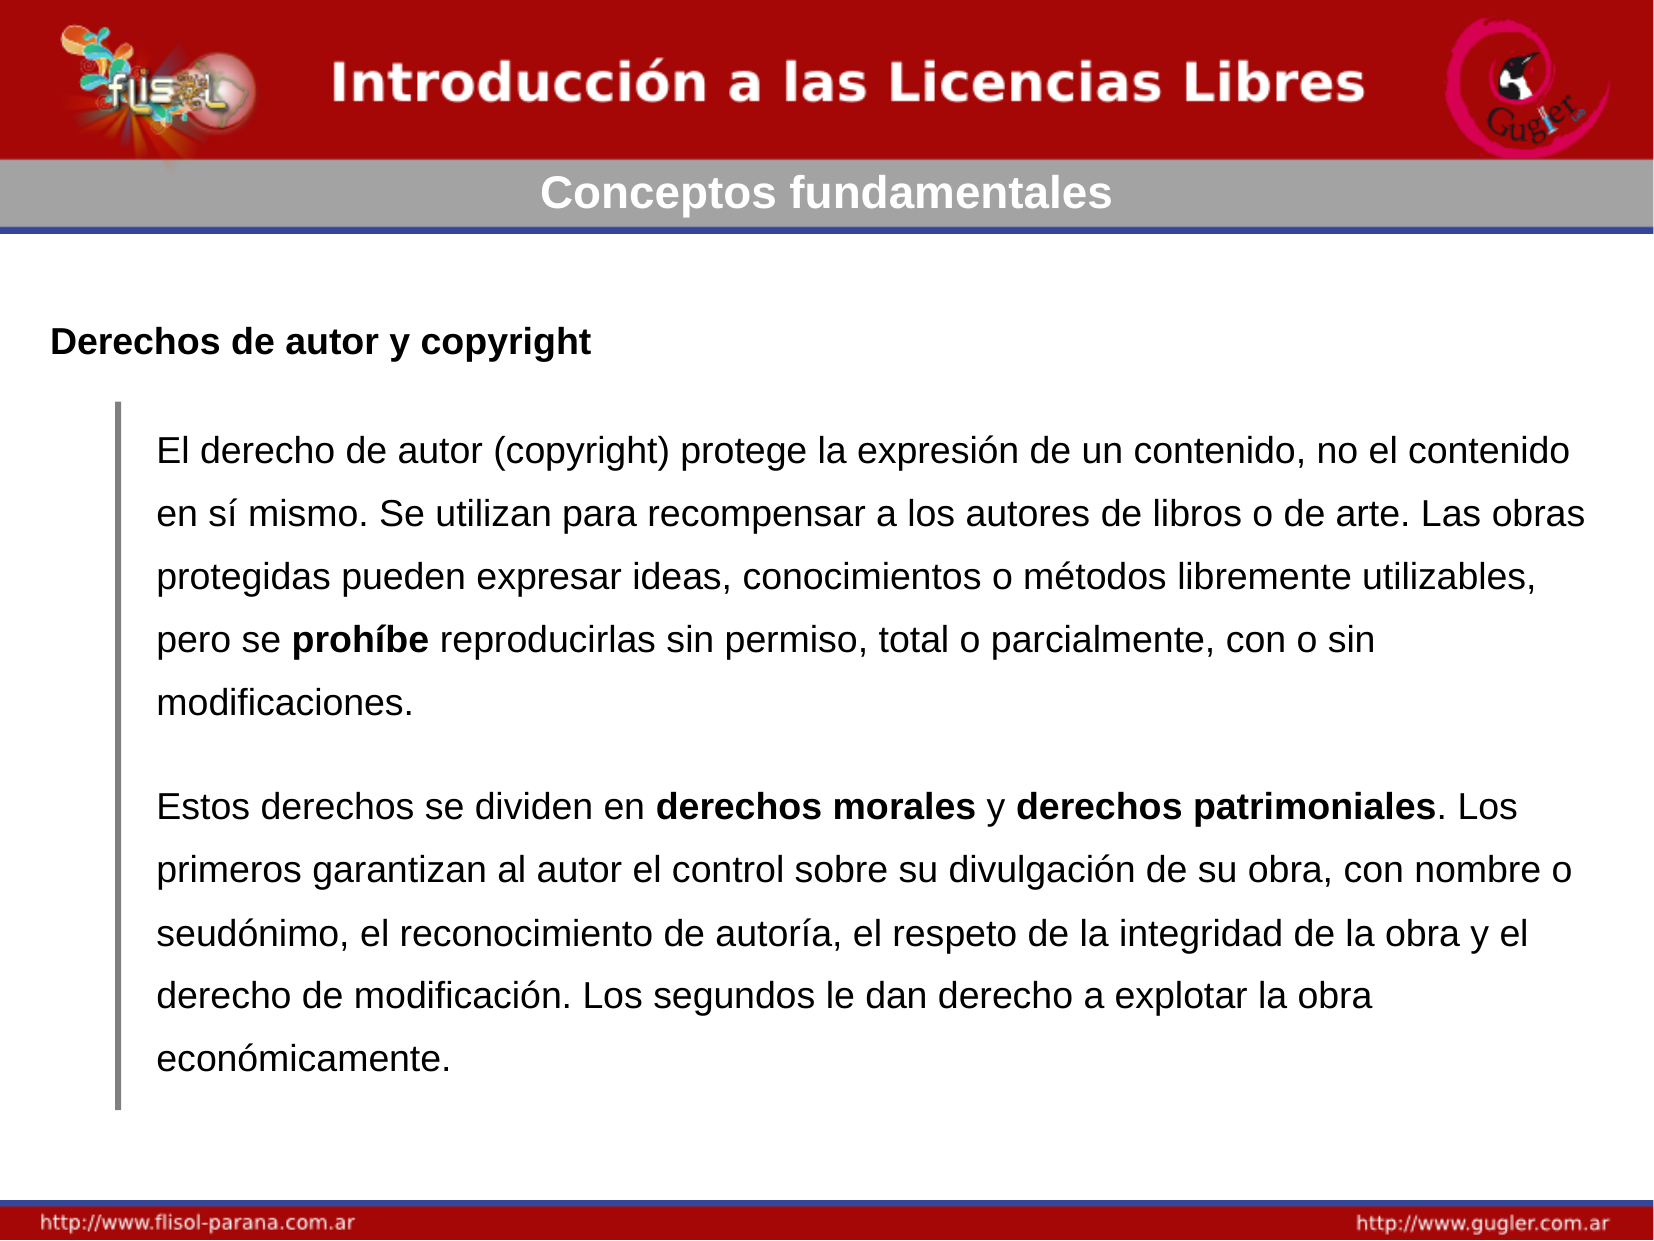

Conceptos fundamentales
Derechos de autor y copyright
El derecho de autor (copyright) protege la expresión de un contenido, no el contenido en sí mismo. Se utilizan para recompensar a los autores de libros o de arte. Las obras protegidas pueden expresar ideas, conocimientos o métodos libremente utilizables, pero se prohíbe reproducirlas sin permiso, total o parcialmente, con o sin modificaciones.
Estos derechos se dividen en derechos morales y derechos patrimoniales. Los primeros garantizan al autor el control sobre su divulgación de su obra, con nombre o seudónimo, el reconocimiento de autoría, el respeto de la integridad de la obra y el derecho de modificación. Los segundos le dan derecho a explotar la obra económicamente.